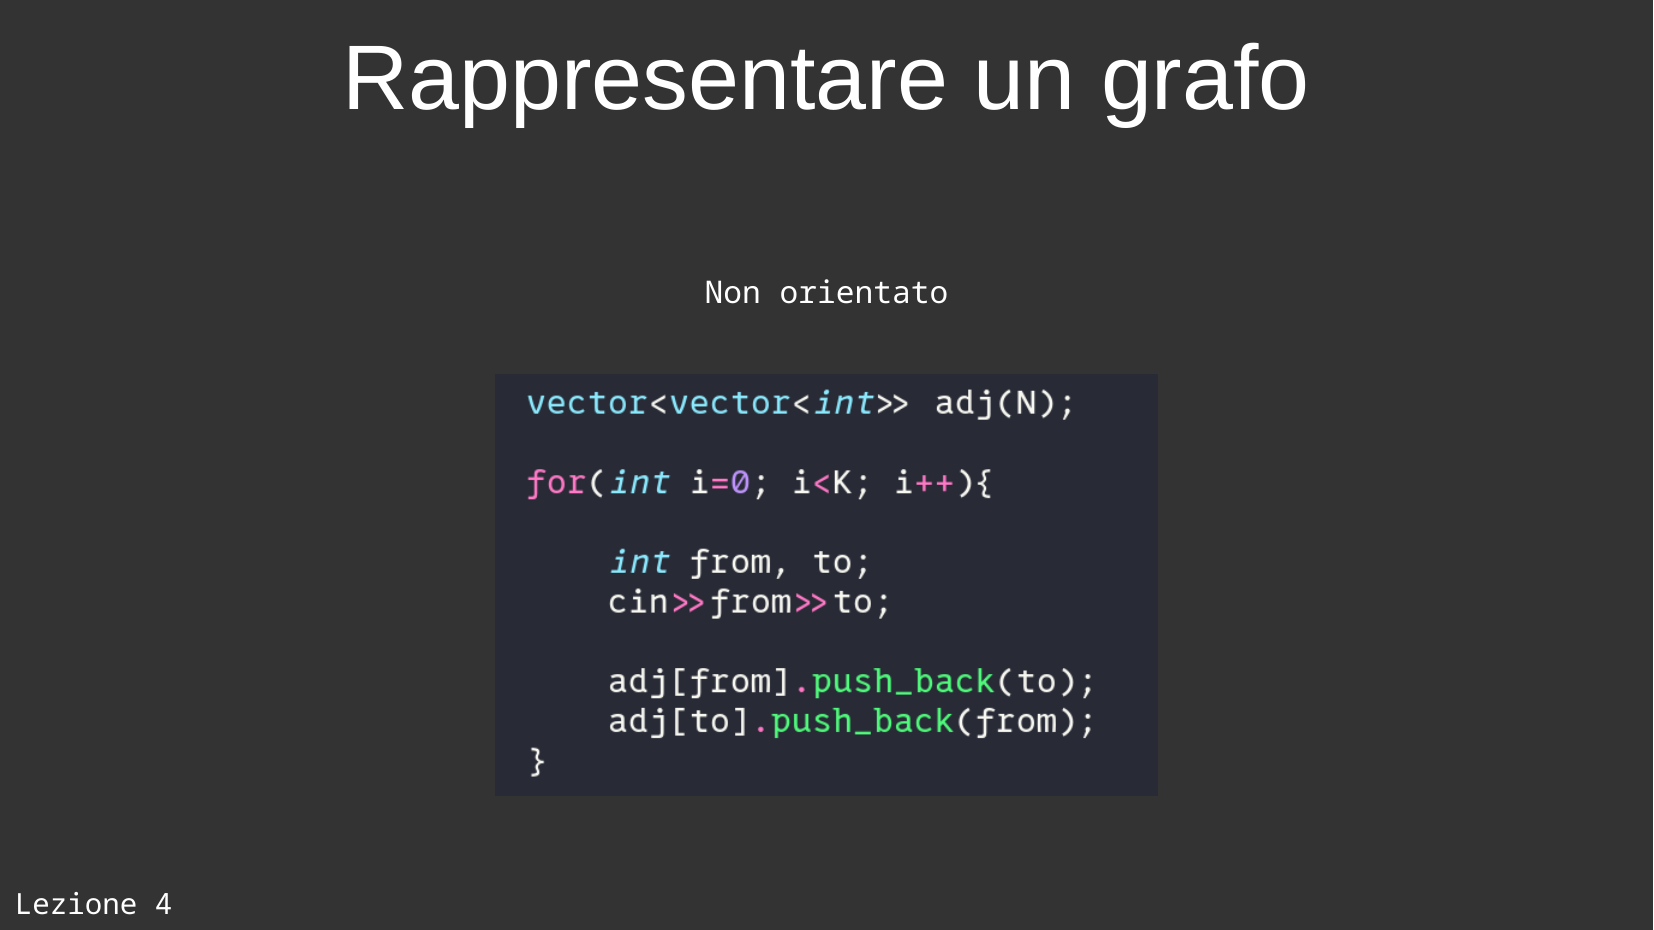

# Rappresentare un grafo
Non orientato
Lezione 4